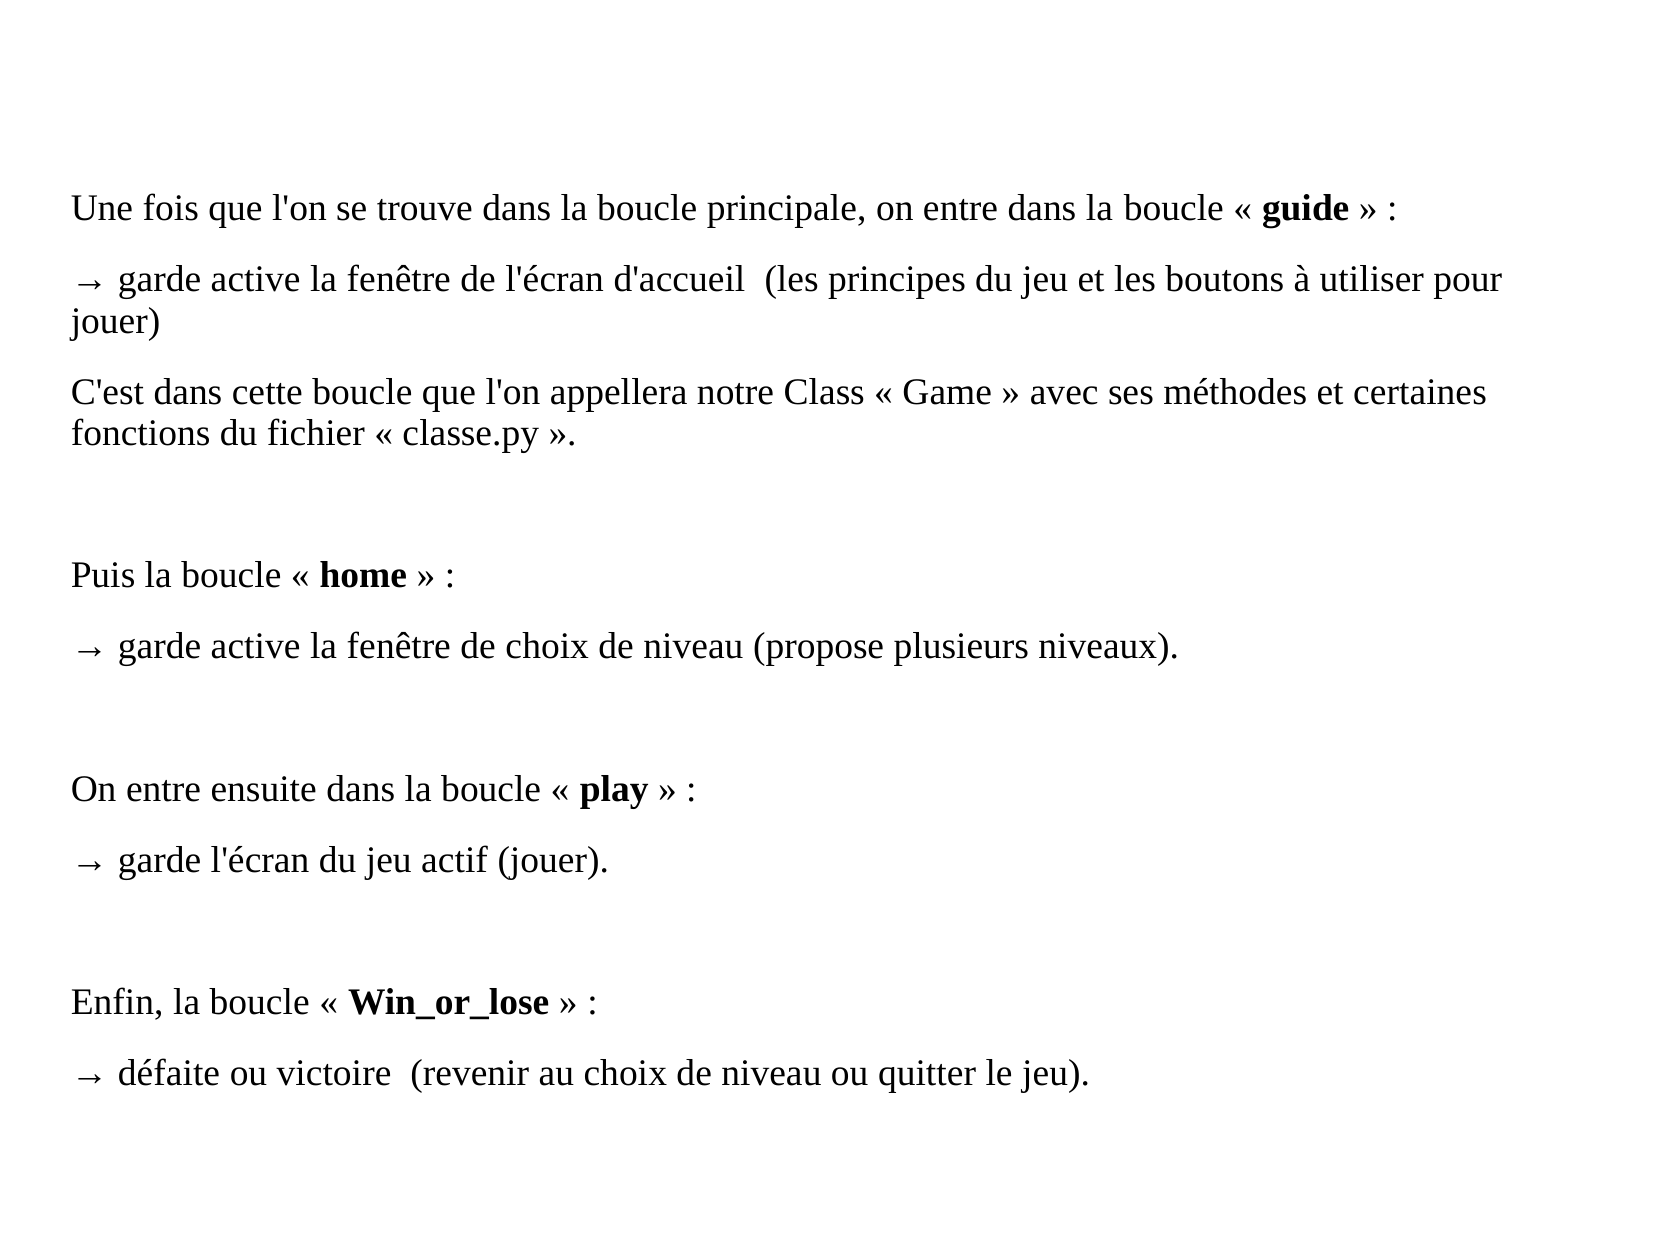

# Une fois que l'on se trouve dans la boucle principale, on entre dans la boucle « guide » :
→ garde active la fenêtre de l'écran d'accueil (les principes du jeu et les boutons à utiliser pour jouer)
C'est dans cette boucle que l'on appellera notre Class « Game » avec ses méthodes et certaines fonctions du fichier « classe.py ».
Puis la boucle « home » :
→ garde active la fenêtre de choix de niveau (propose plusieurs niveaux).
On entre ensuite dans la boucle « play » :
→ garde l'écran du jeu actif (jouer).
Enfin, la boucle « Win_or_lose » :
→ défaite ou victoire (revenir au choix de niveau ou quitter le jeu).